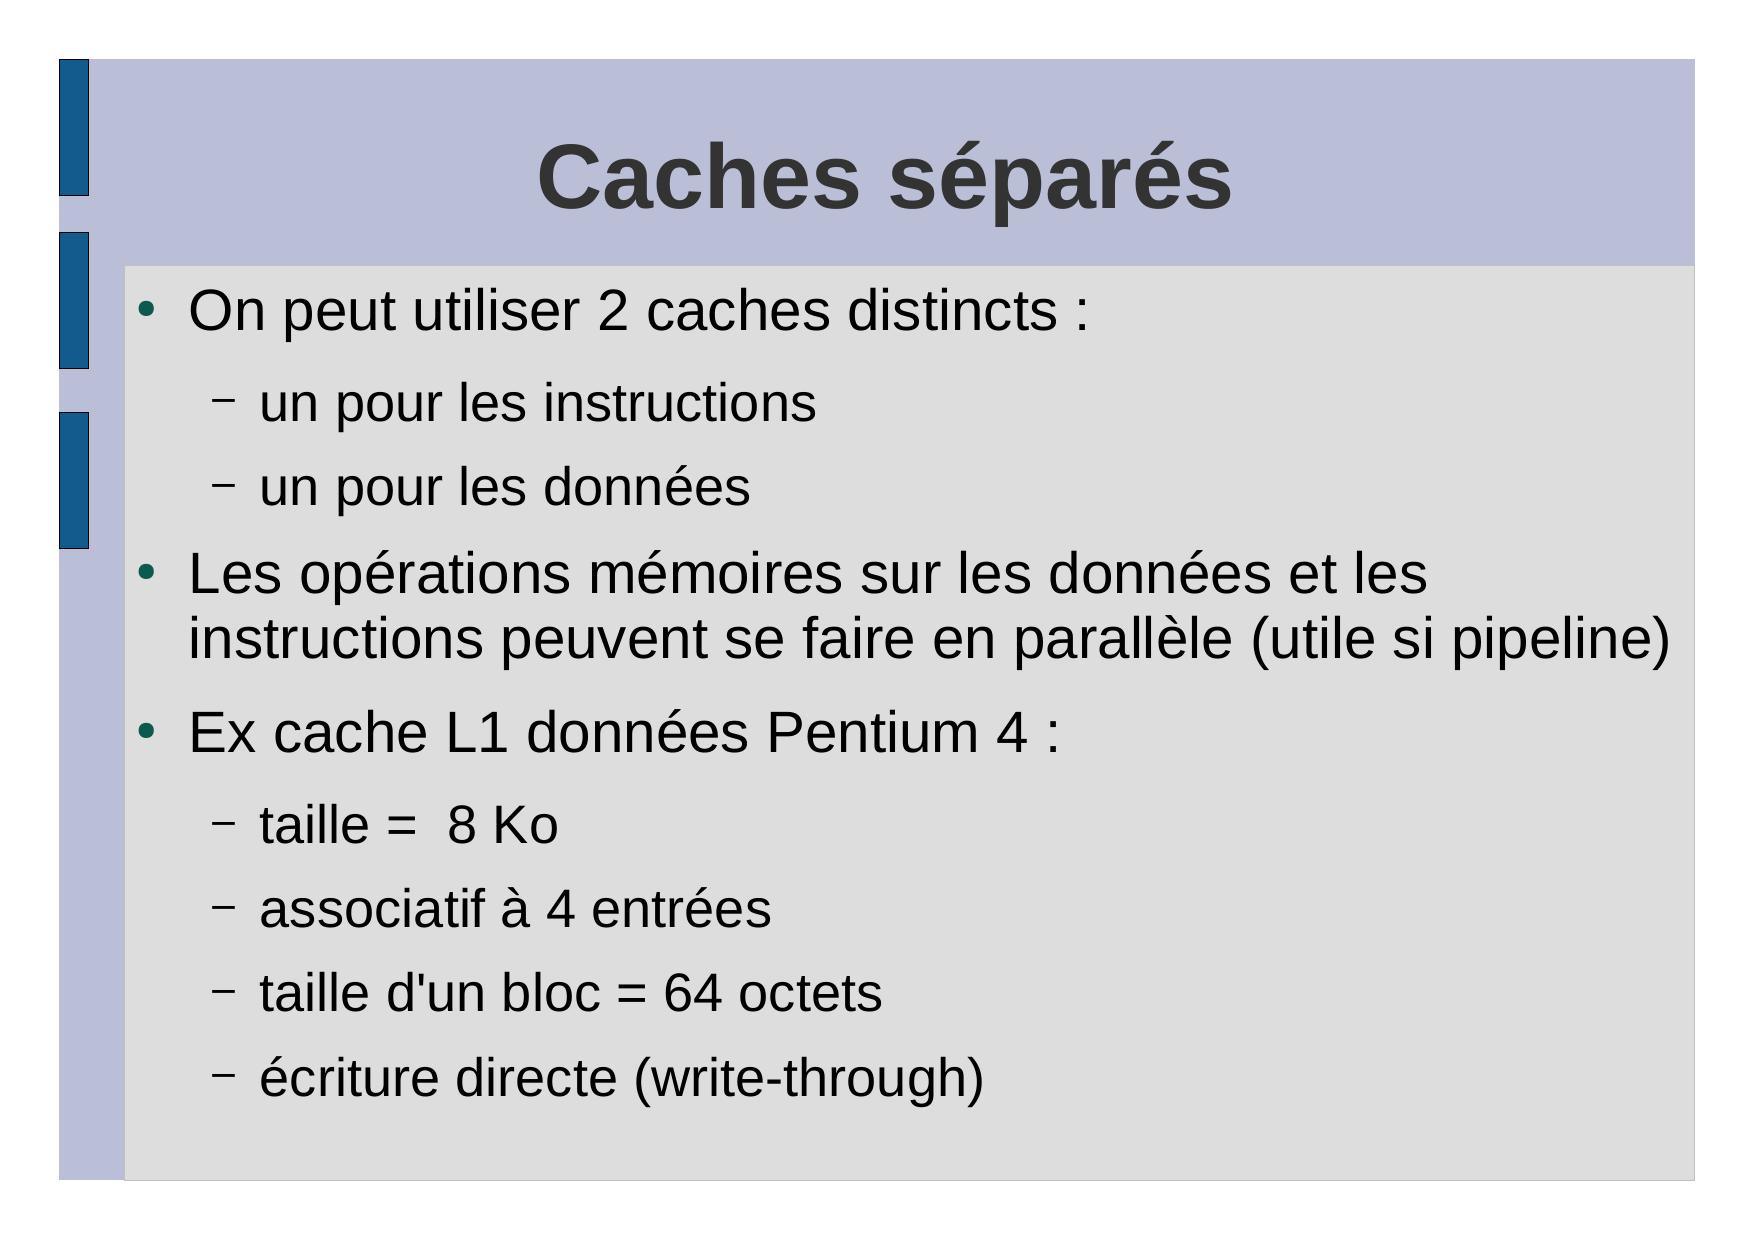

# Caches séparés
On peut utiliser 2 caches distincts :
un pour les instructions
un pour les données
Les opérations mémoires sur les données et les instructions peuvent se faire en parallèle (utile si pipeline)
Ex cache L1 données Pentium 4 :
taille = 8 Ko
associatif à 4 entrées
taille d'un bloc = 64 octets
écriture directe (write-through)